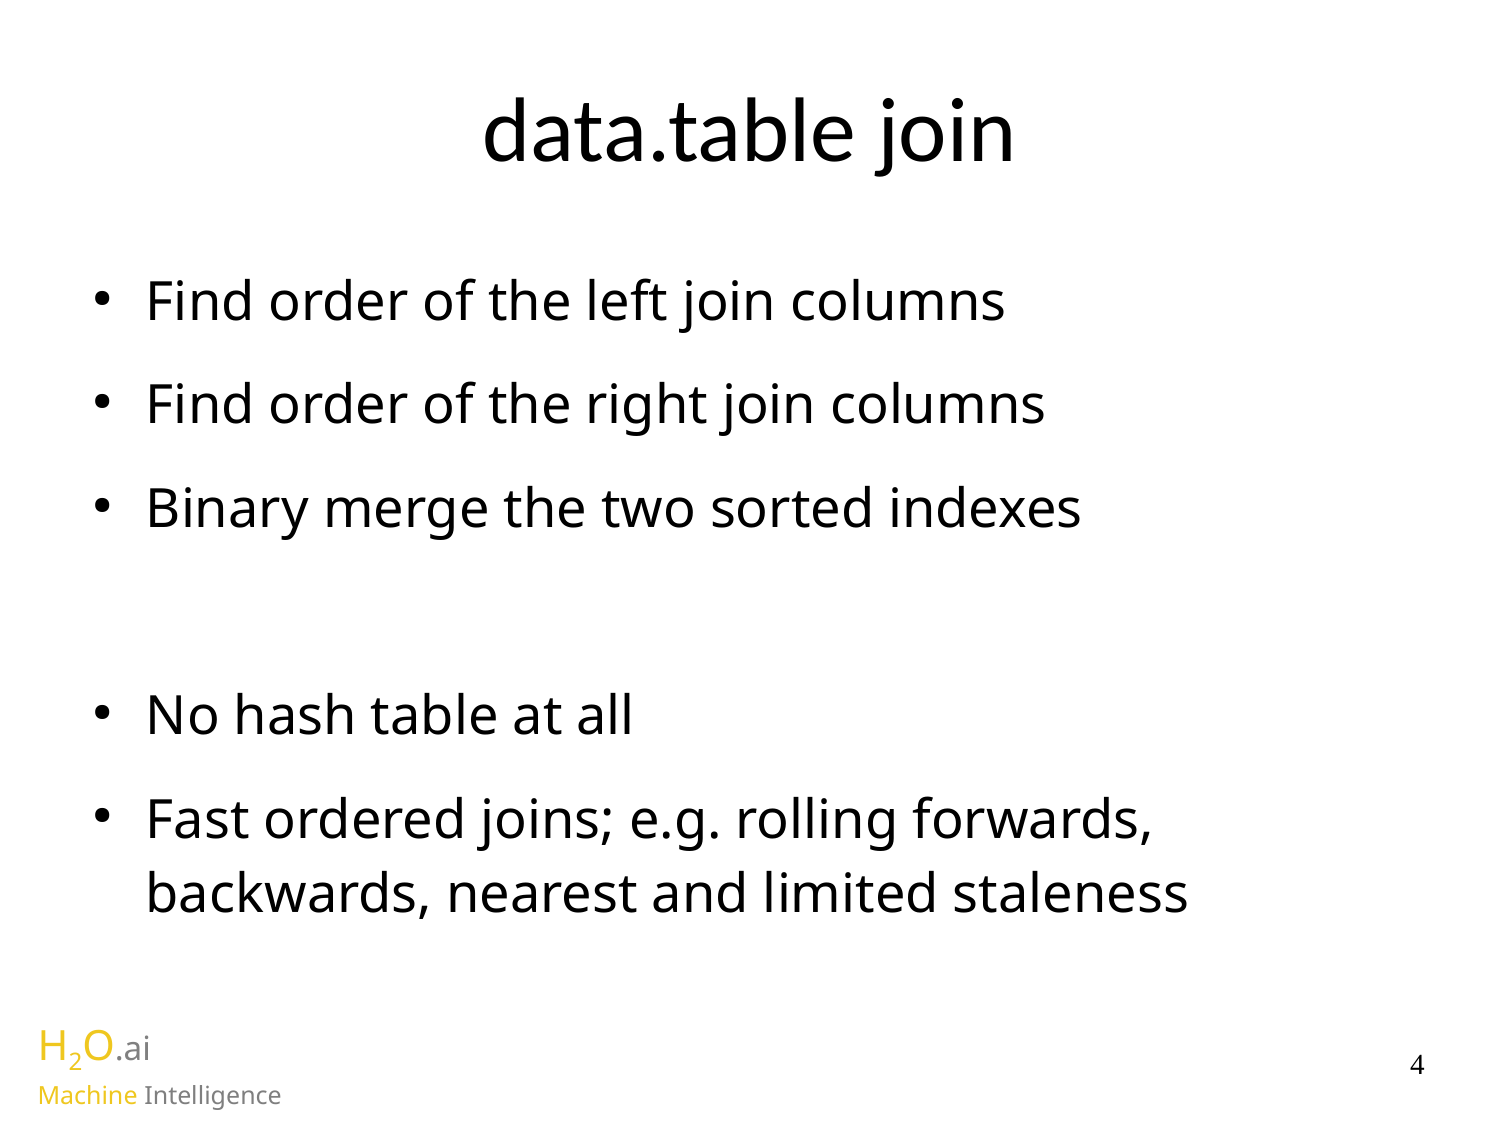

# data.table join
Find order of the left join columns
Find order of the right join columns
Binary merge the two sorted indexes
No hash table at all
Fast ordered joins; e.g. rolling forwards, backwards, nearest and limited staleness
4